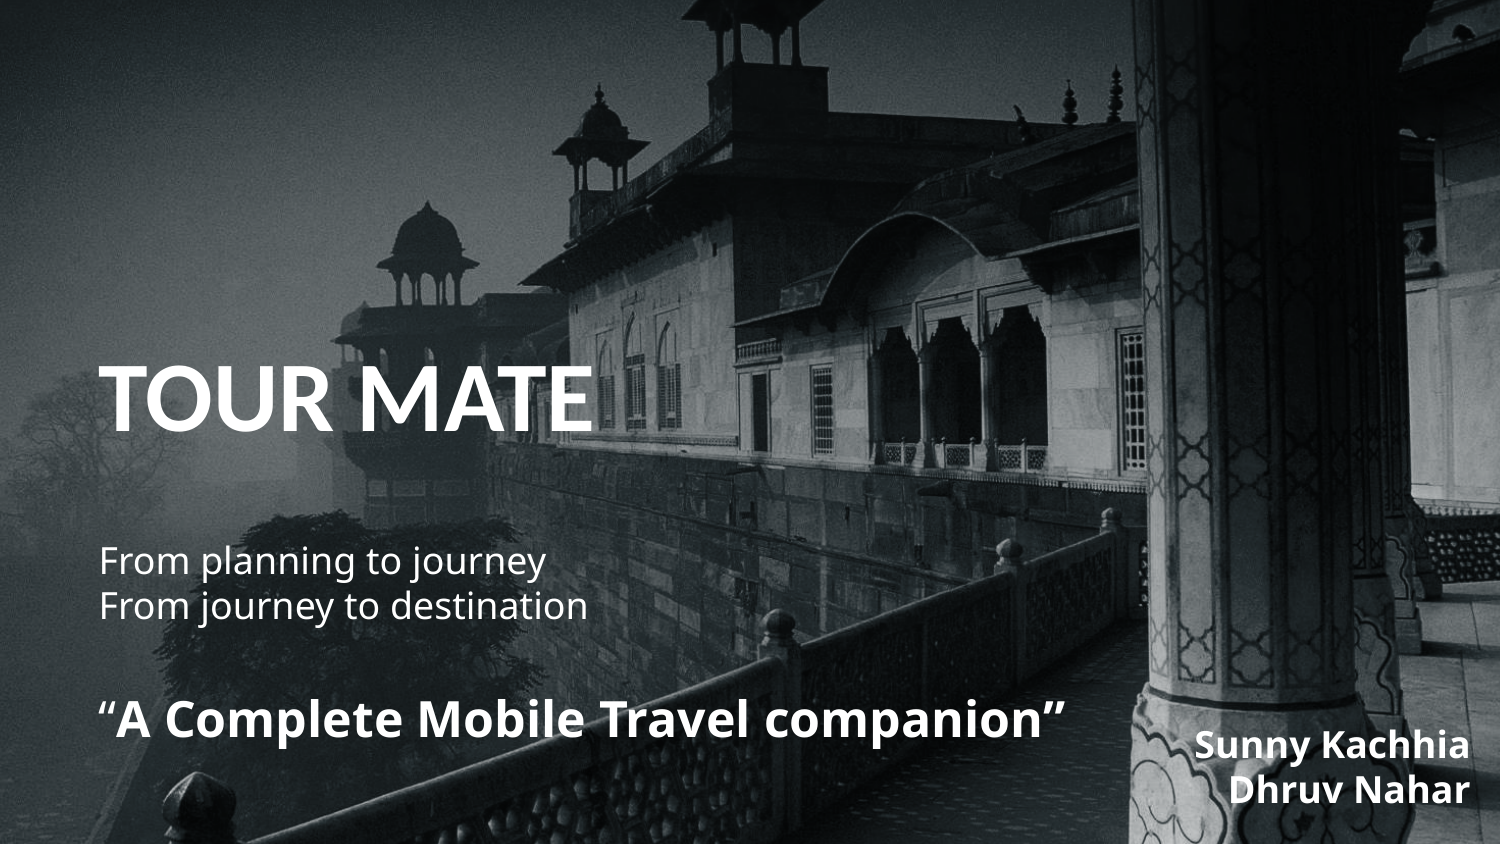

TOUR MATE
# From planning to journey
From journey to destination
“A Complete Mobile Travel companion”
Sunny Kachhia
Dhruv Nahar